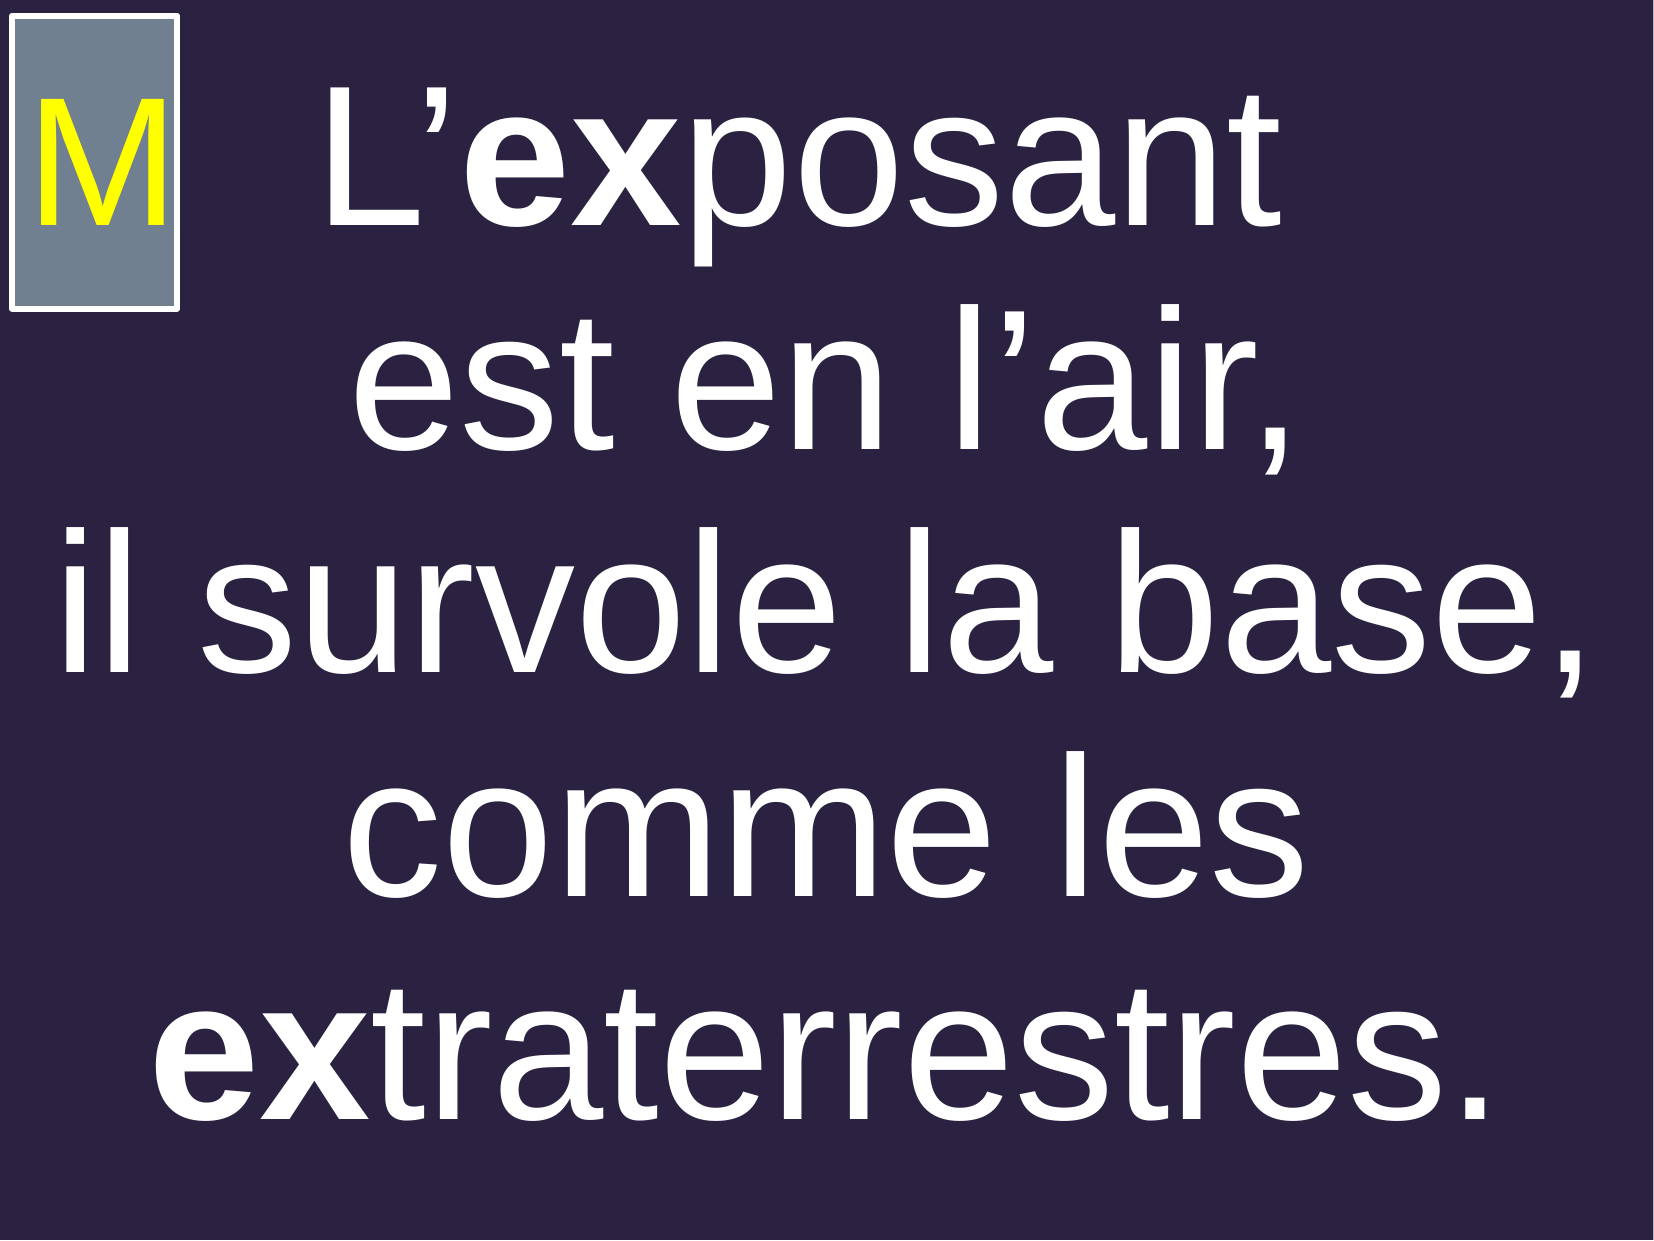

M
# L’exposant est en l’air, il survole la base, comme les extraterrestres.